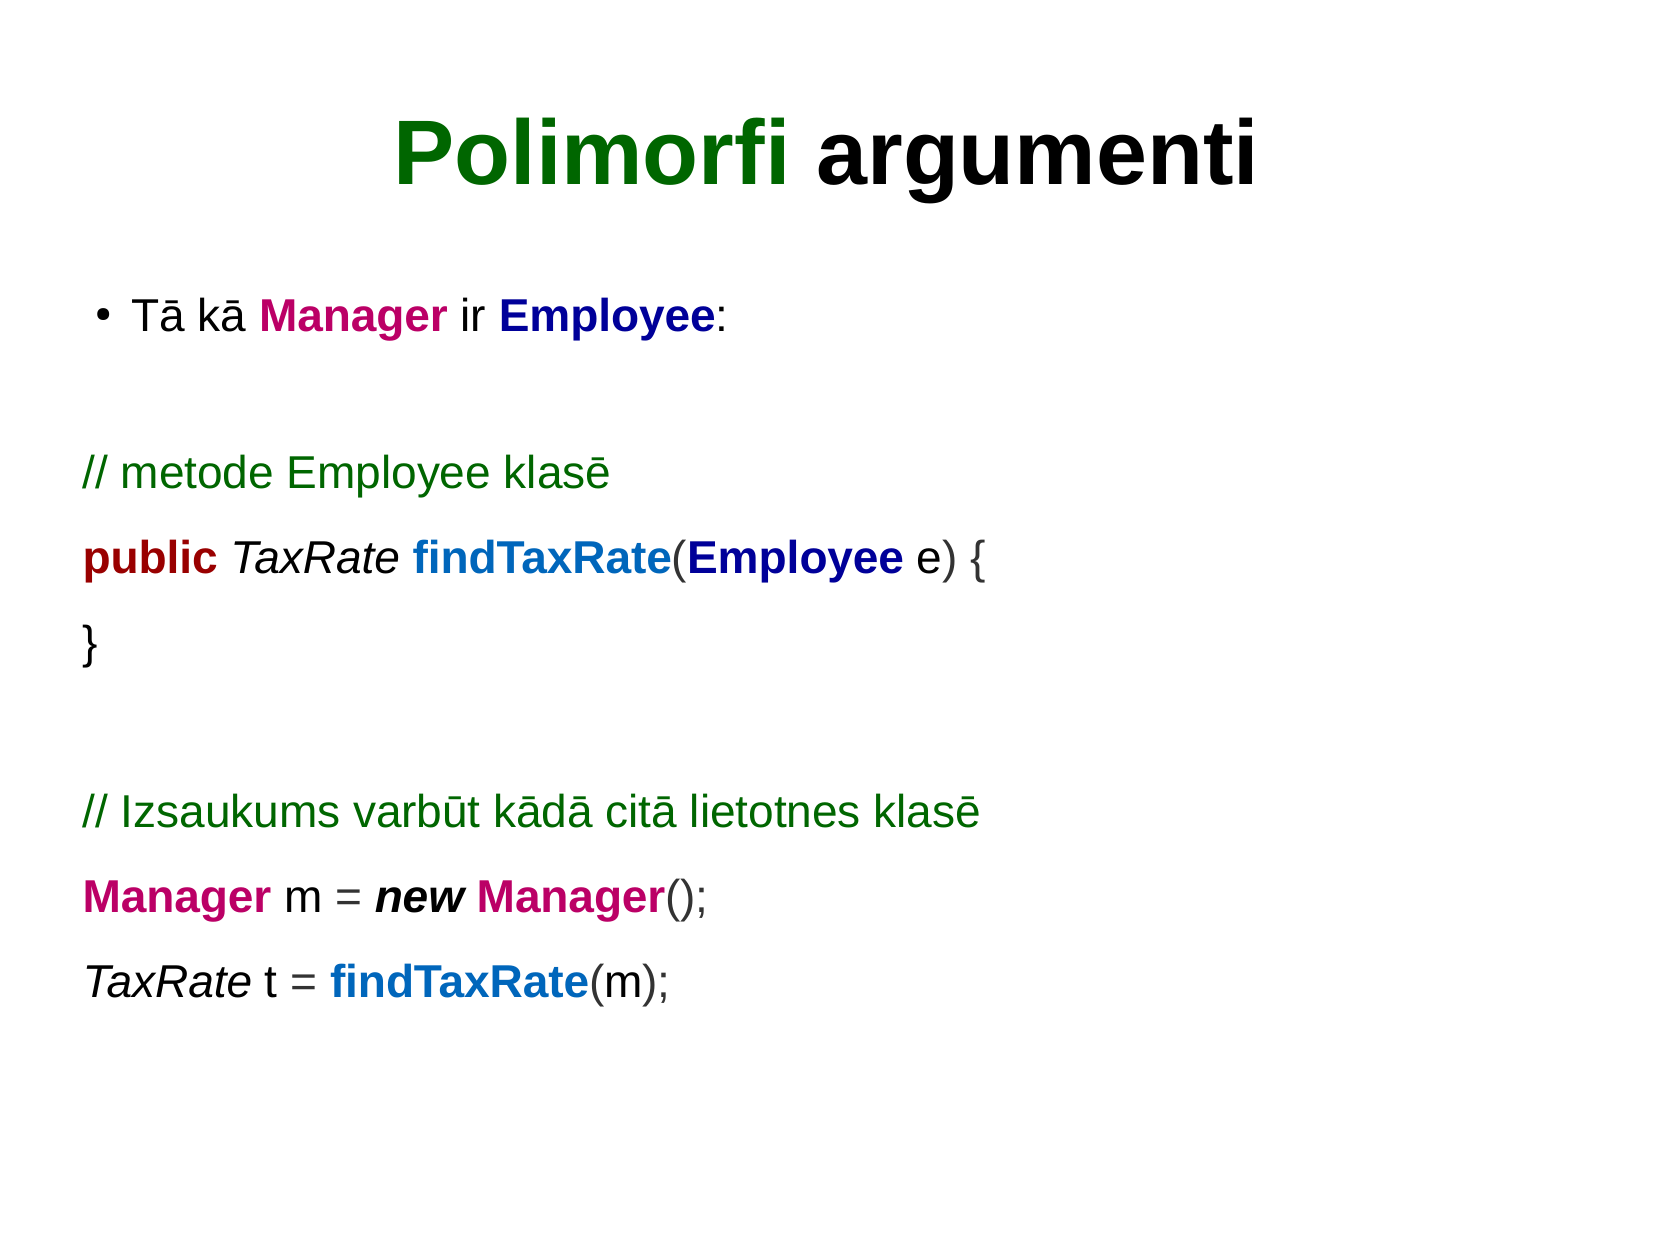

# Polimorfi argumenti
Tā kā Manager ir Employee:
// metode Employee klasē
public TaxRate findTaxRate(Employee e) {
}
// Izsaukums varbūt kādā citā lietotnes klasē
Manager m = new Manager();
TaxRate t = findTaxRate(m);